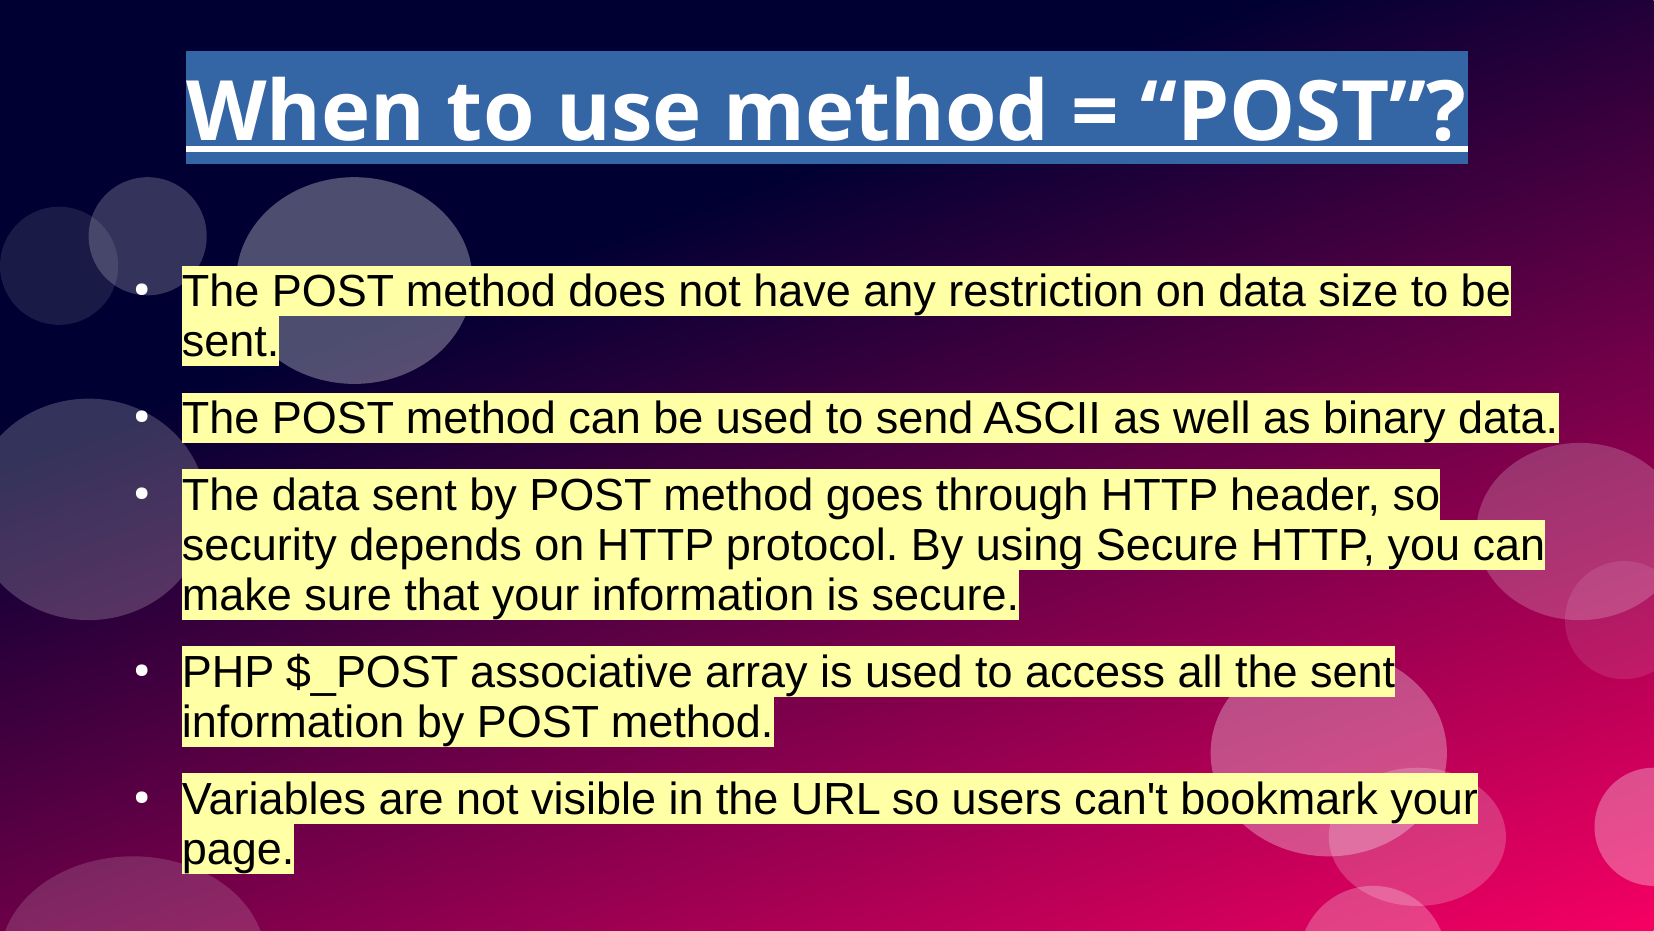

# When to use method = “POST”?
The POST method does not have any restriction on data size to be sent.
The POST method can be used to send ASCII as well as binary data.
The data sent by POST method goes through HTTP header, so security depends on HTTP protocol. By using Secure HTTP, you can make sure that your information is secure.
PHP $_POST associative array is used to access all the sent information by POST method.
Variables are not visible in the URL so users can't bookmark your page.